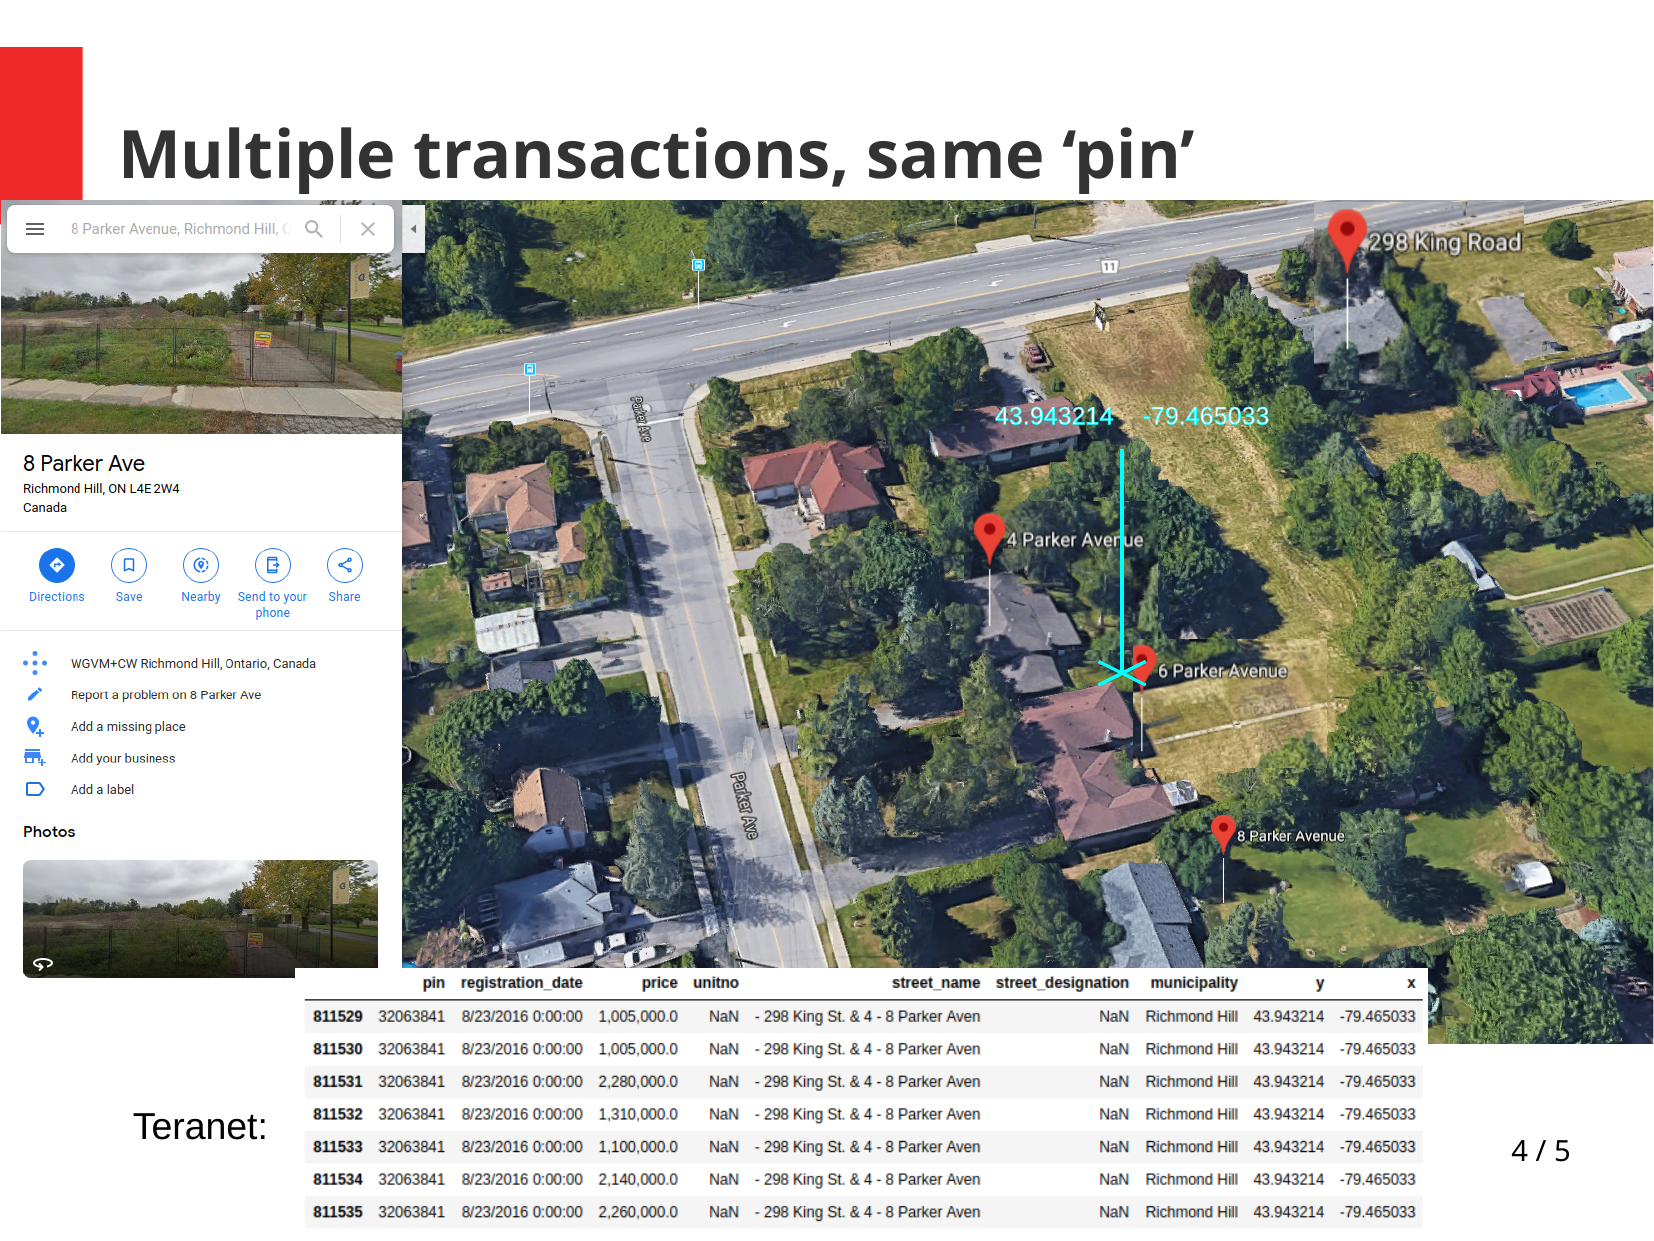

# Multiple transactions, same ‘pin’
43.943214	-79.465033
Teranet:
4